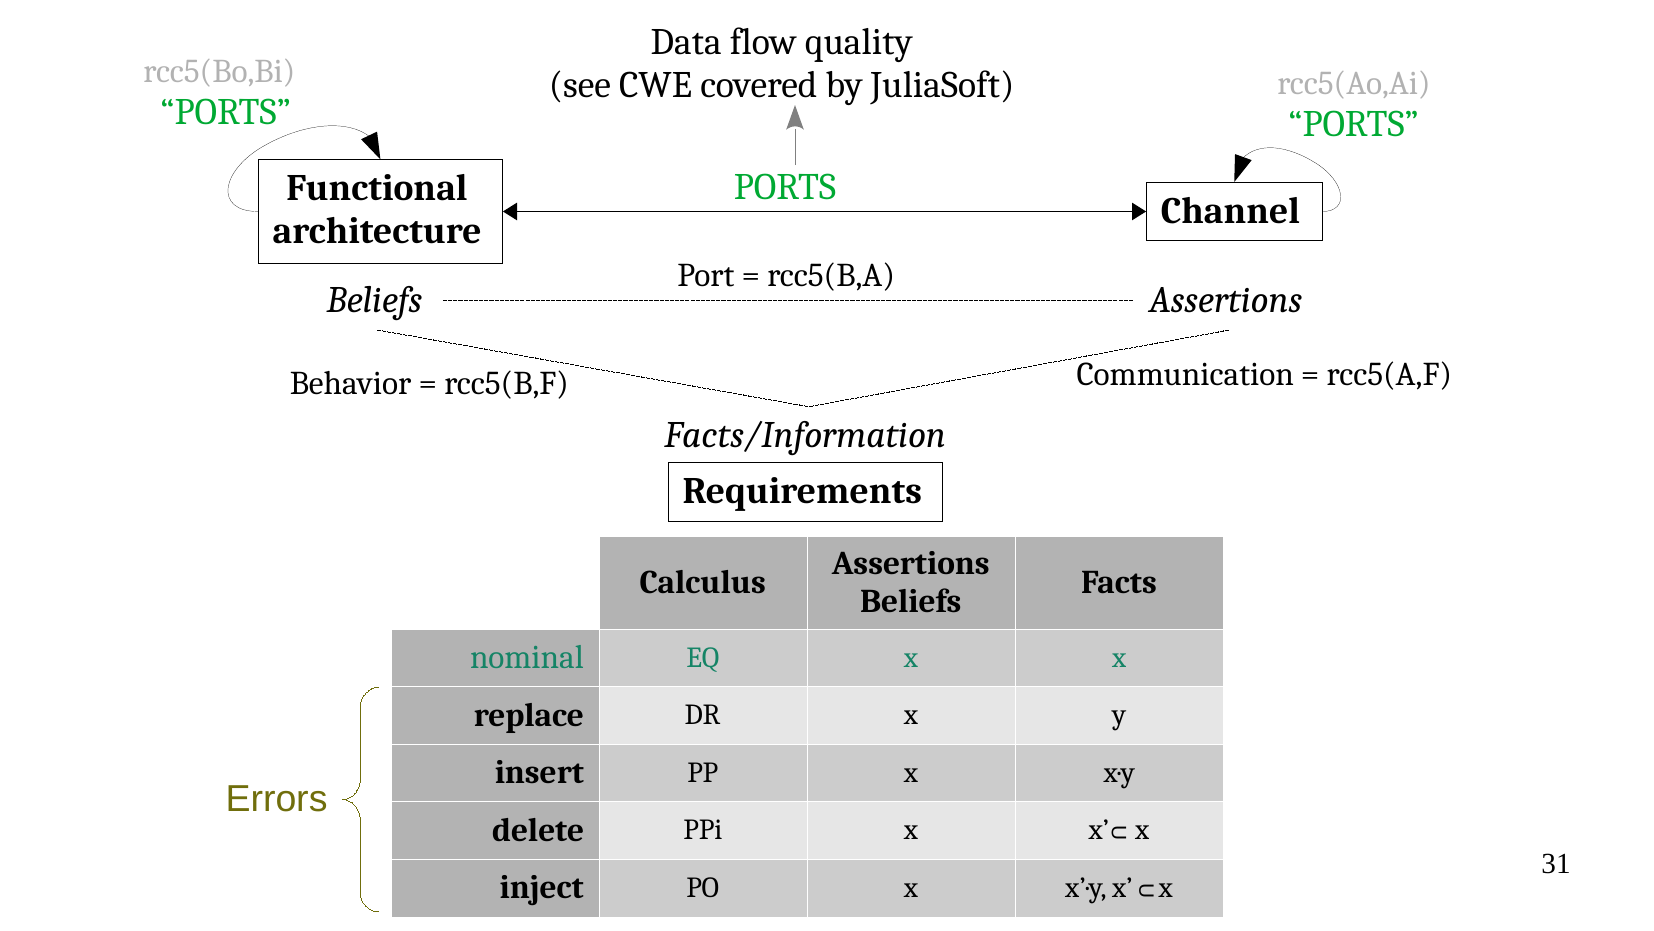

Data flow quality
(see CWE covered by JuliaSoft)
rcc5(Bo,Bi)
rcc5(Ao,Ai)
“PORTS”
“PORTS”
PORTS
Functional architecture
Channel
Port = rcc5(B,A)
Beliefs
Assertions
Communication = rcc5(A,F)
Behavior = rcc5(B,F)
Facts/Information
Requirements
| | Calculus | Assertions Beliefs | Facts |
| --- | --- | --- | --- |
| nominal | EQ | x | x |
| replace | DR | x | y |
| insert | PP | x | x·y |
| delete | PPi | x | x’ x |
| inject | PO | x | x’·y, x’ x |
U
U
Errors
31